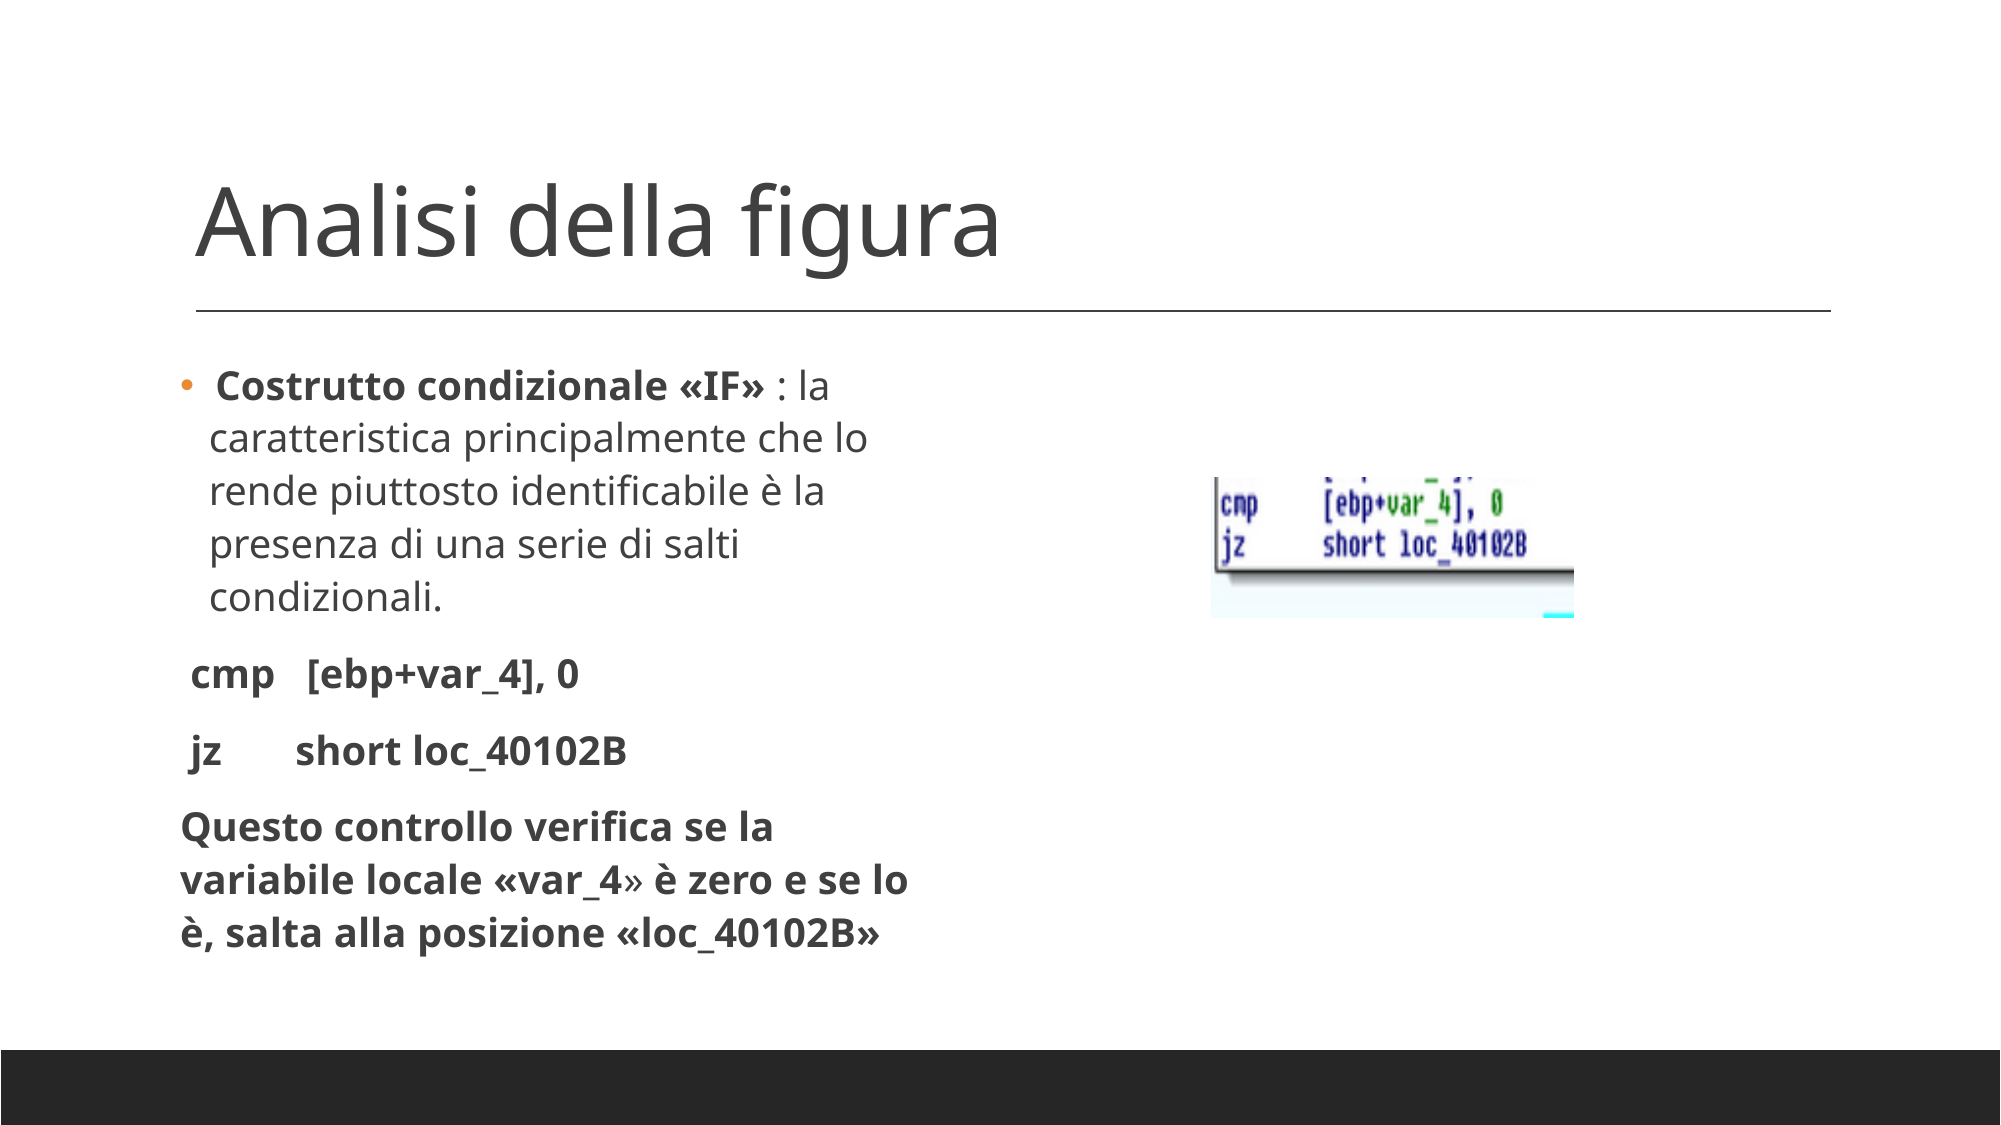

# Analisi della figura
 Costrutto condizionale «IF» : la caratteristica principalmente che lo rende piuttosto identificabile è la presenza di una serie di salti condizionali.
 cmp [ebp+var_4], 0
 jz short loc_40102B
Questo controllo verifica se la variabile locale «var_4» è zero e se lo è, salta alla posizione «loc_40102B»